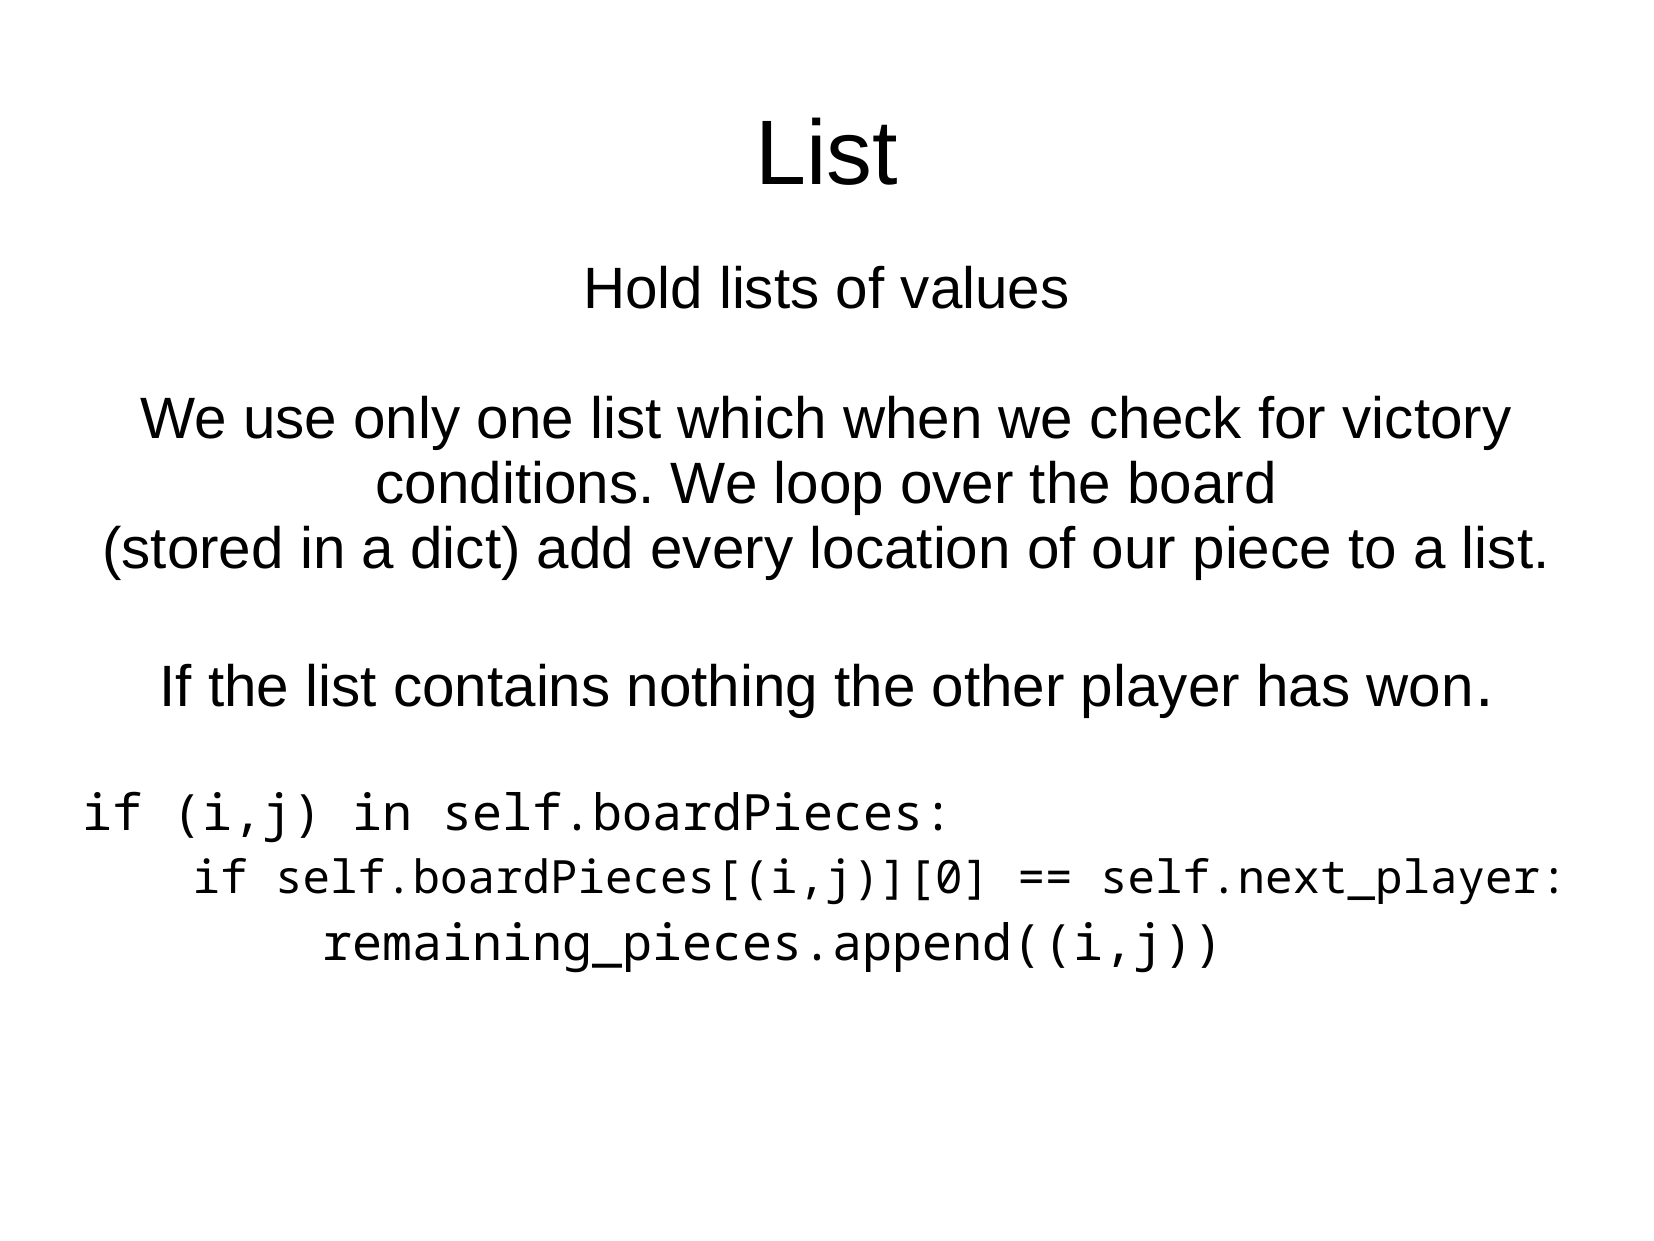

# List
Hold lists of values
We use only one list which when we check for victory conditions. We loop over the board
(stored in a dict) add every location of our piece to a list.
If the list contains nothing the other player has won.
if (i,j) in self.boardPieces:
 if self.boardPieces[(i,j)][0] == self.next_player:
 remaining_pieces.append((i,j))